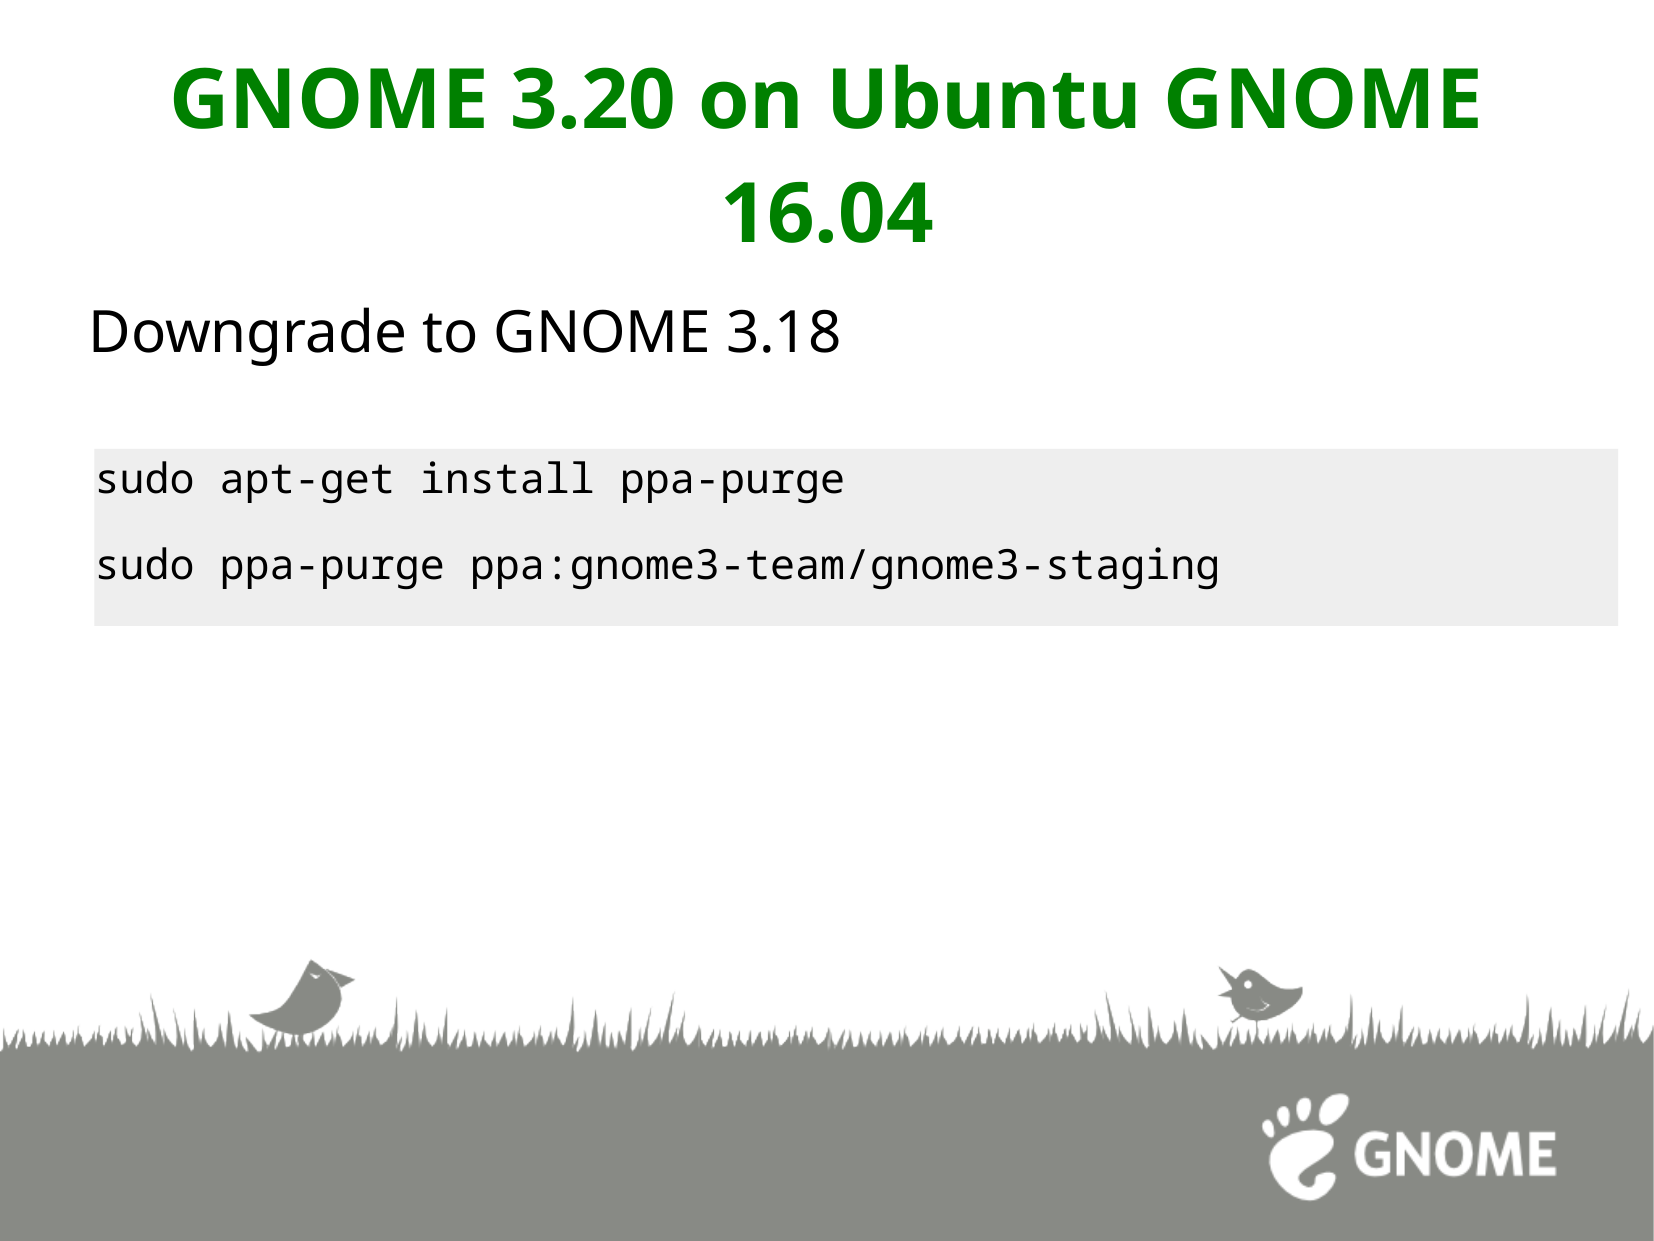

# GNOME 3.20 on Ubuntu GNOME 16.04
Downgrade to GNOME 3.18
sudo apt-get install ppa-purge
sudo ppa-purge ppa:gnome3-team/gnome3-staging